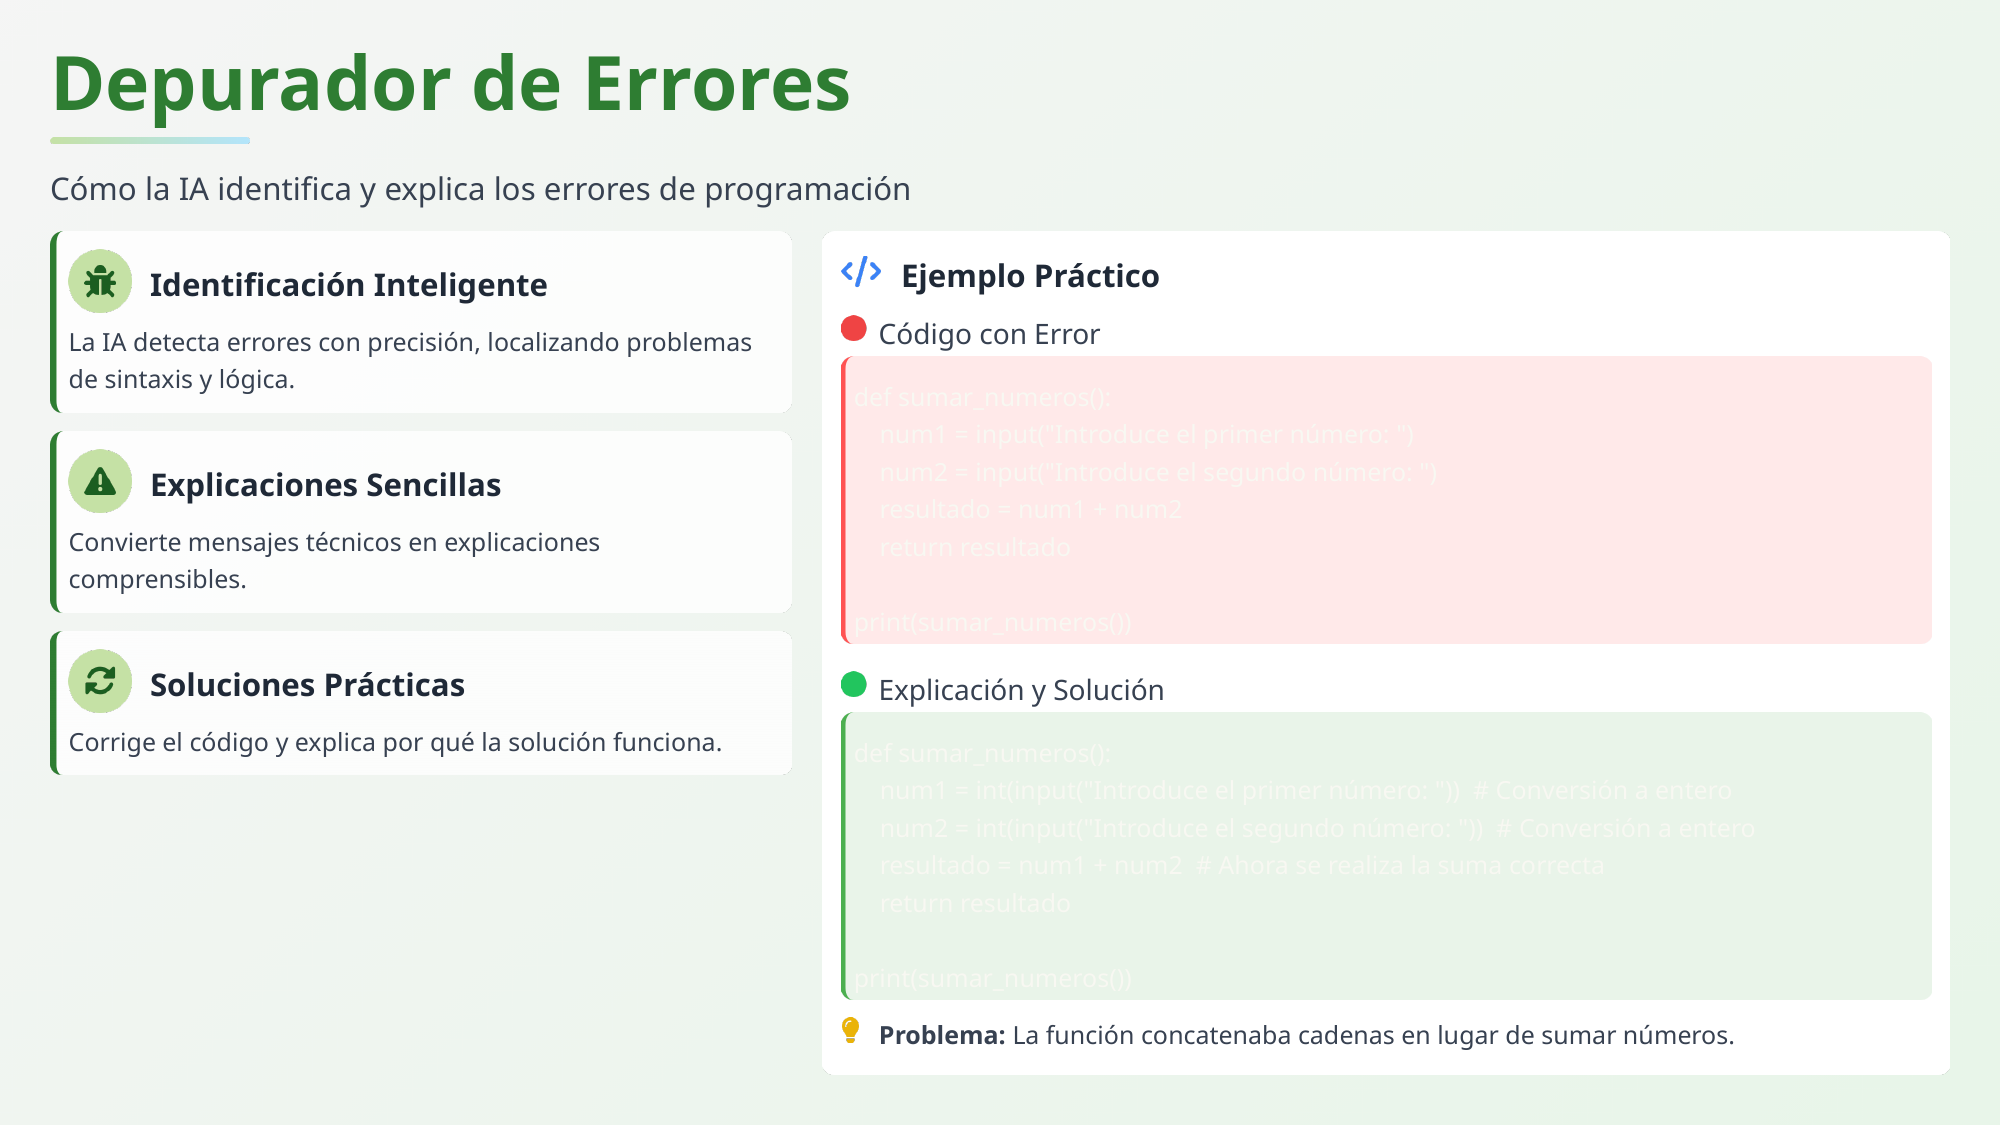

Depurador de Errores
Cómo la IA identifica y explica los errores de programación
 Ejemplo Práctico
Identificación Inteligente
Código con Error
La IA detecta errores con precisión, localizando problemas de sintaxis y lógica.
def sumar_numeros():
 num1 = input("Introduce el primer número: ")
 num2 = input("Introduce el segundo número: ")
 resultado = num1 + num2
 return resultado
print(sumar_numeros())
Explicaciones Sencillas
Convierte mensajes técnicos en explicaciones comprensibles.
Soluciones Prácticas
Explicación y Solución
Corrige el código y explica por qué la solución funciona.
def sumar_numeros():
 num1 = int(input("Introduce el primer número: ")) # Conversión a entero
 num2 = int(input("Introduce el segundo número: ")) # Conversión a entero
 resultado = num1 + num2 # Ahora se realiza la suma correcta
 return resultado
print(sumar_numeros())
 Problema: La función concatenaba cadenas en lugar de sumar números.